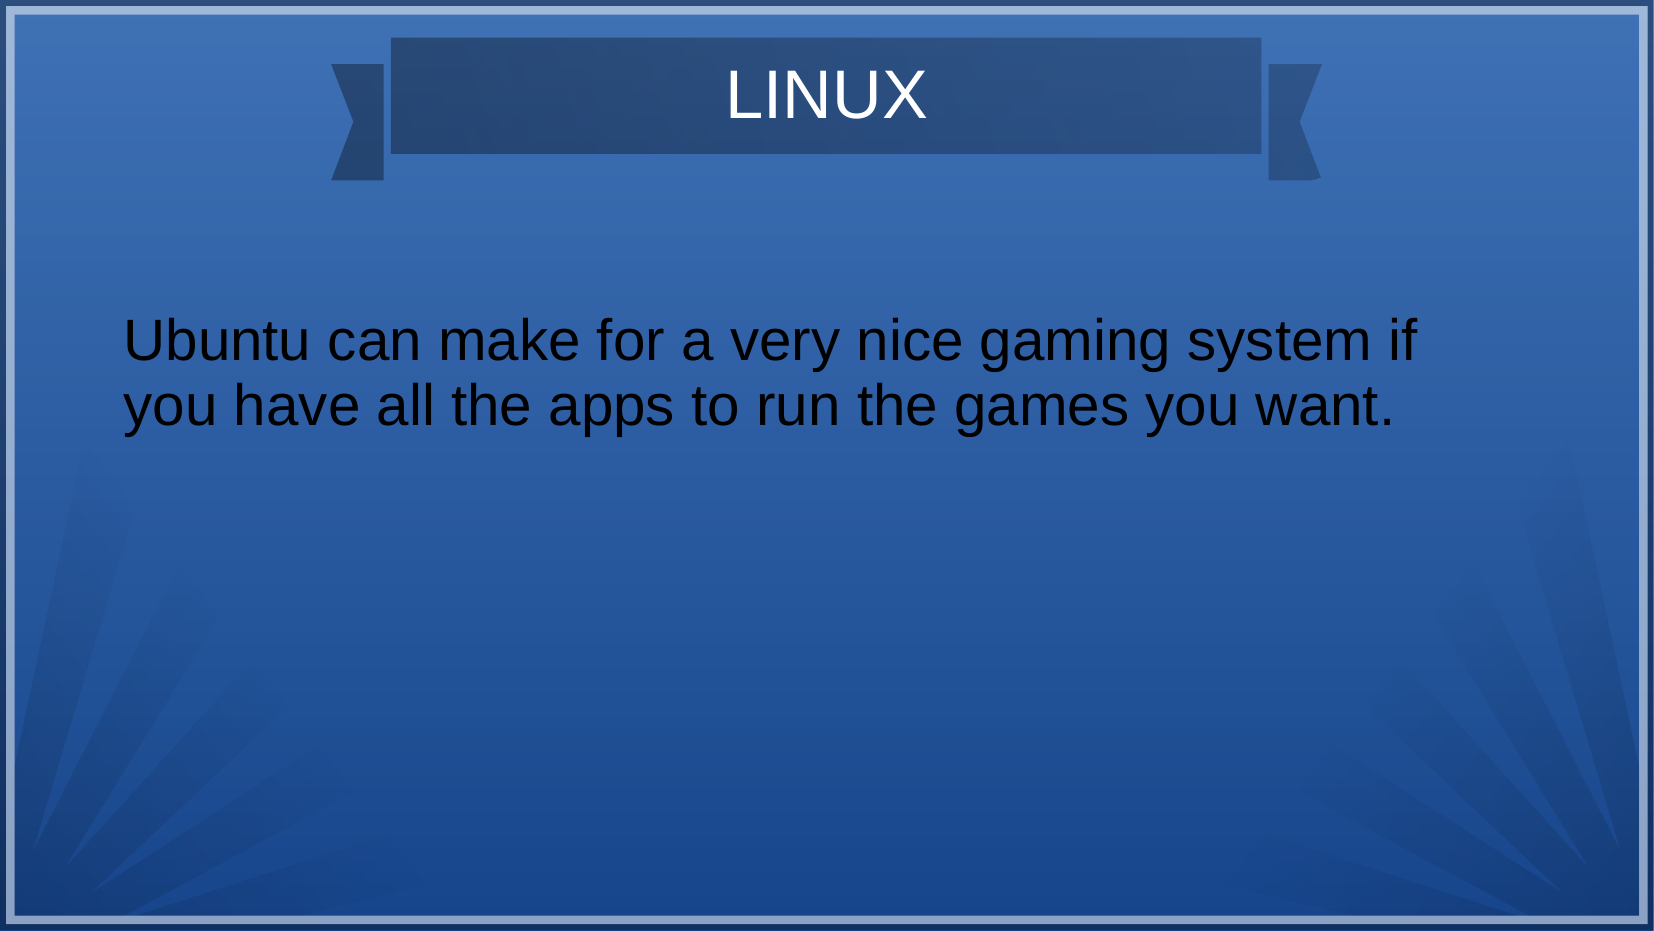

# LINUX
Ubuntu can make for a very nice gaming system if you have all the apps to run the games you want.